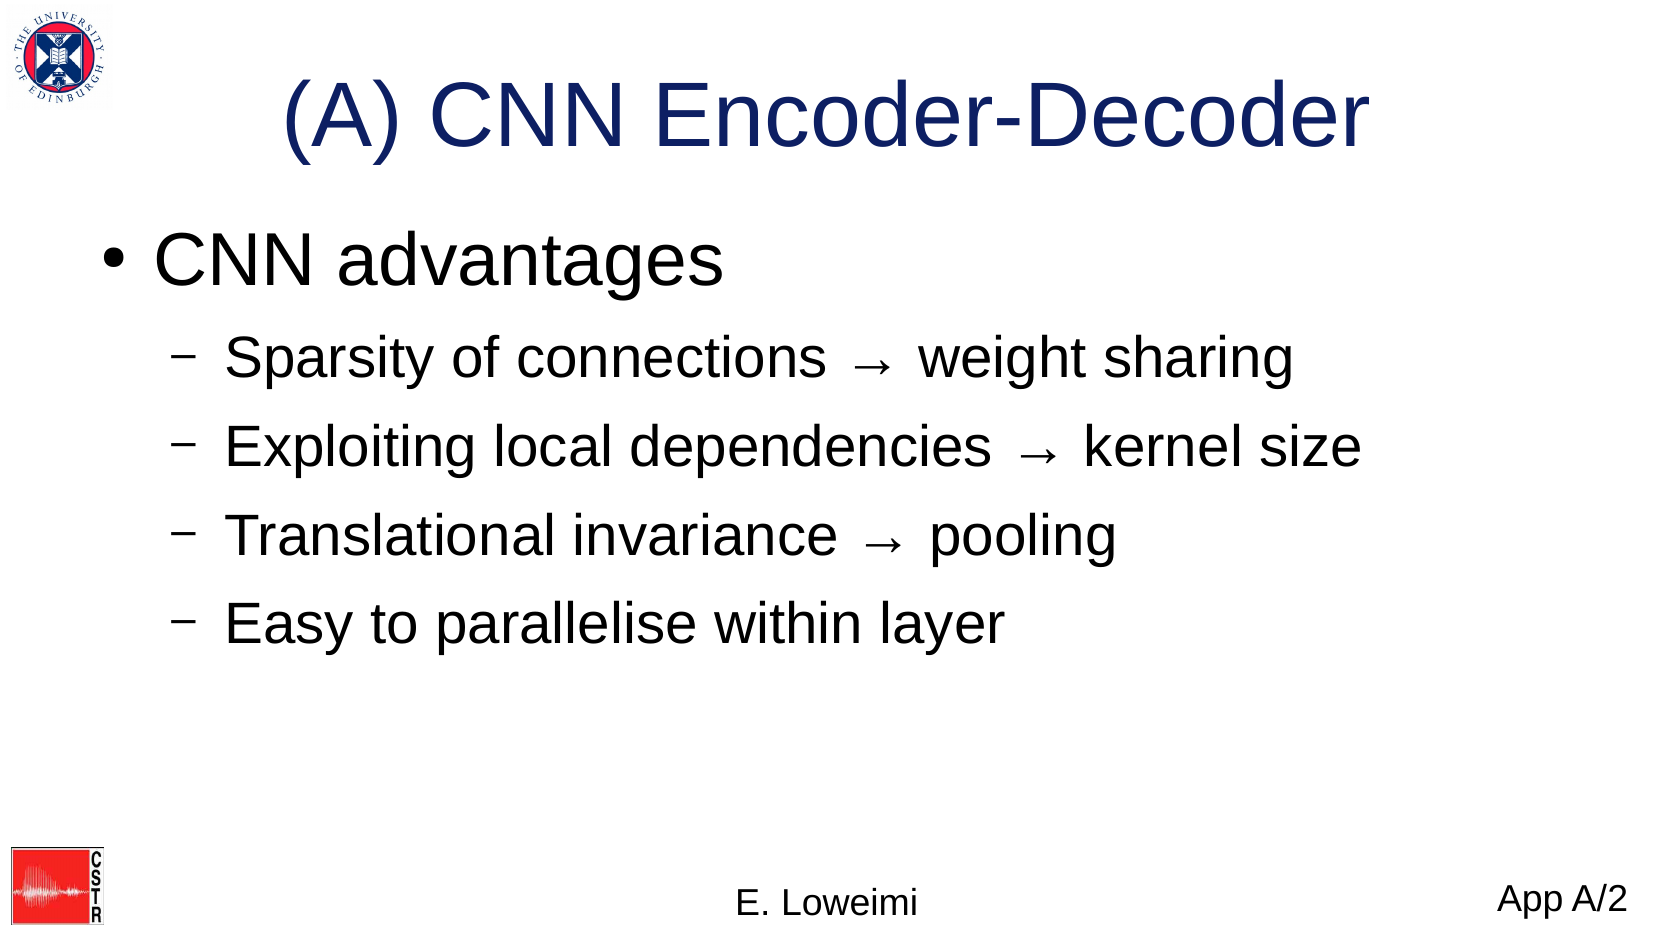

# (A) CNN Encoder-Decoder
CNN advantages
Sparsity of connections → weight sharing
Exploiting local dependencies → kernel size
Translational invariance → pooling
Easy to parallelise within layer
App A/2
E. Loweimi